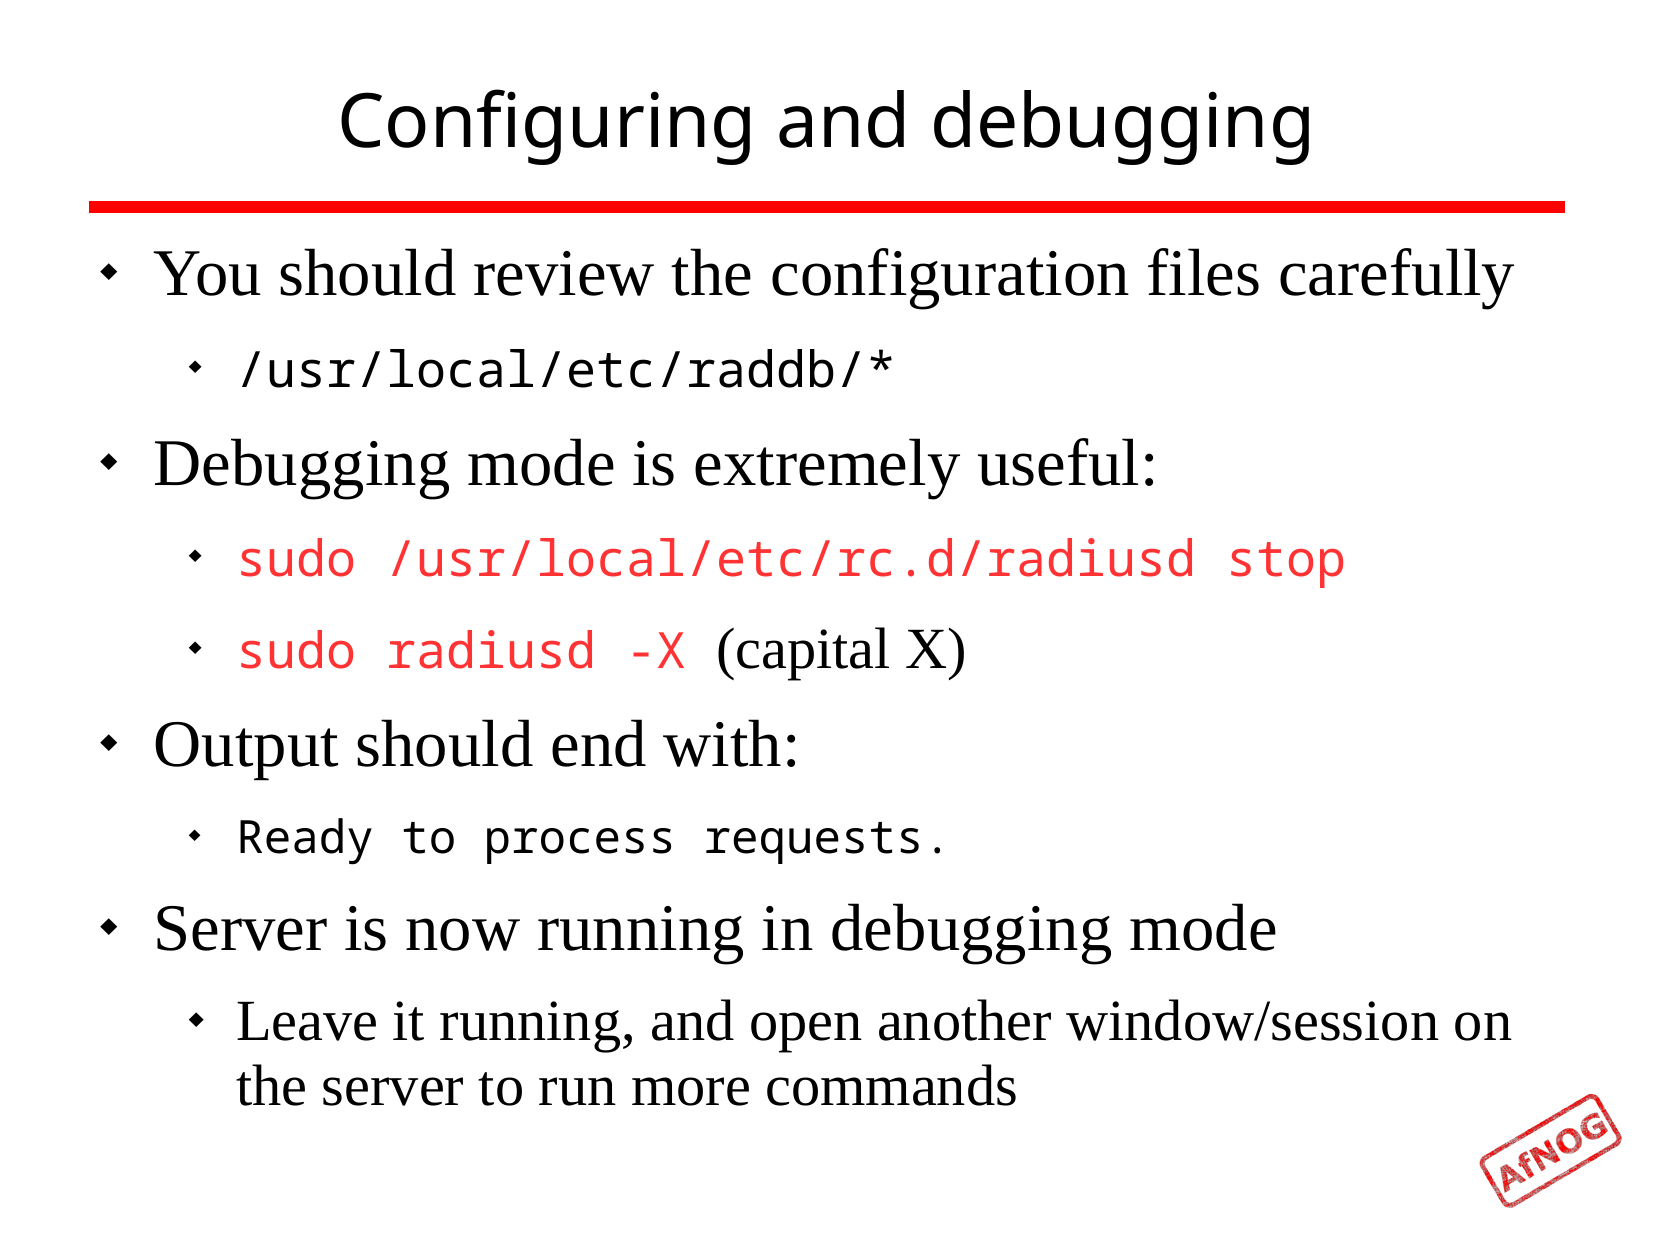

# Configuring and debugging
You should review the configuration files carefully
/usr/local/etc/raddb/*
Debugging mode is extremely useful:
sudo /usr/local/etc/rc.d/radiusd stop
sudo radiusd -X (capital X)
Output should end with:
Ready to process requests.
Server is now running in debugging mode
Leave it running, and open another window/session on the server to run more commands